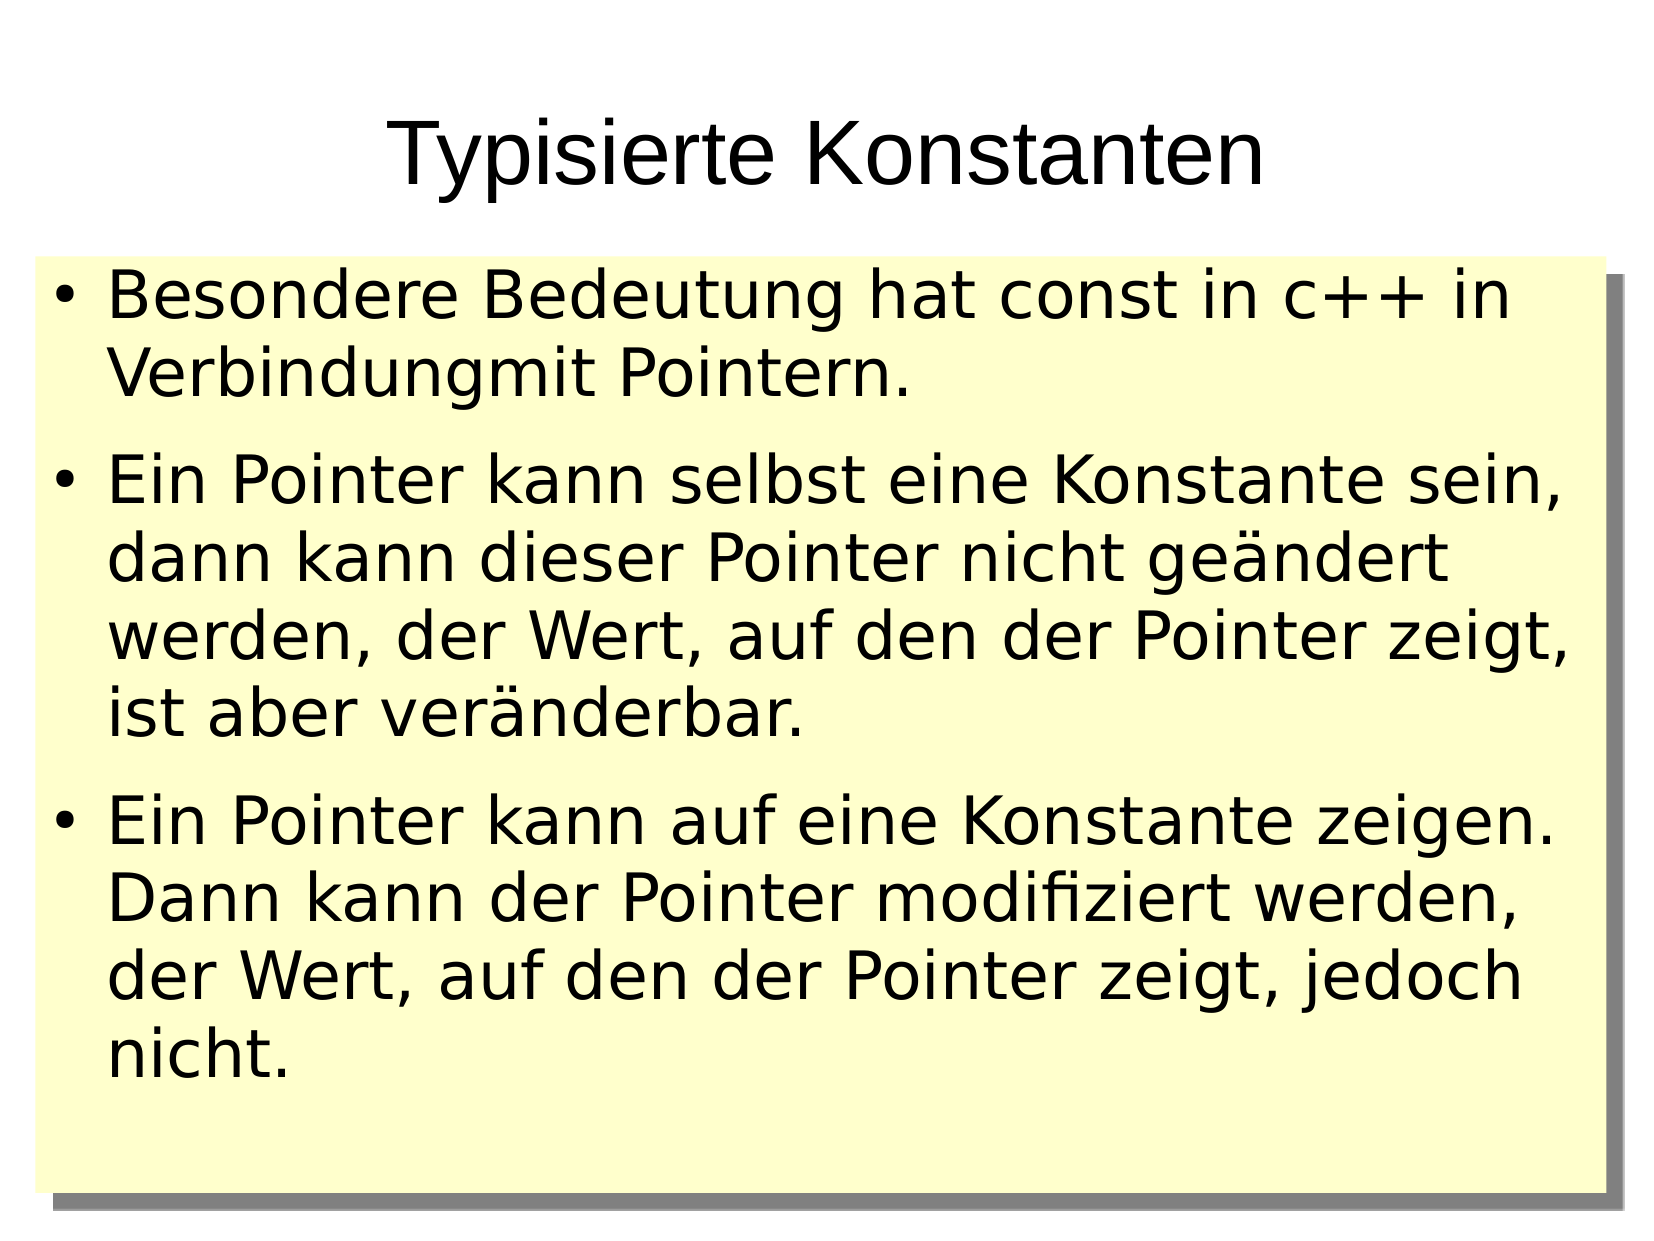

# Typisierte Konstanten
Besondere Bedeutung hat const in c++ in Verbindungmit Pointern.
Ein Pointer kann selbst eine Konstante sein, dann kann dieser Pointer nicht geändert werden, der Wert, auf den der Pointer zeigt, ist aber veränderbar.
Ein Pointer kann auf eine Konstante zeigen. Dann kann der Pointer modifiziert werden, der Wert, auf den der Pointer zeigt, jedoch nicht.
21